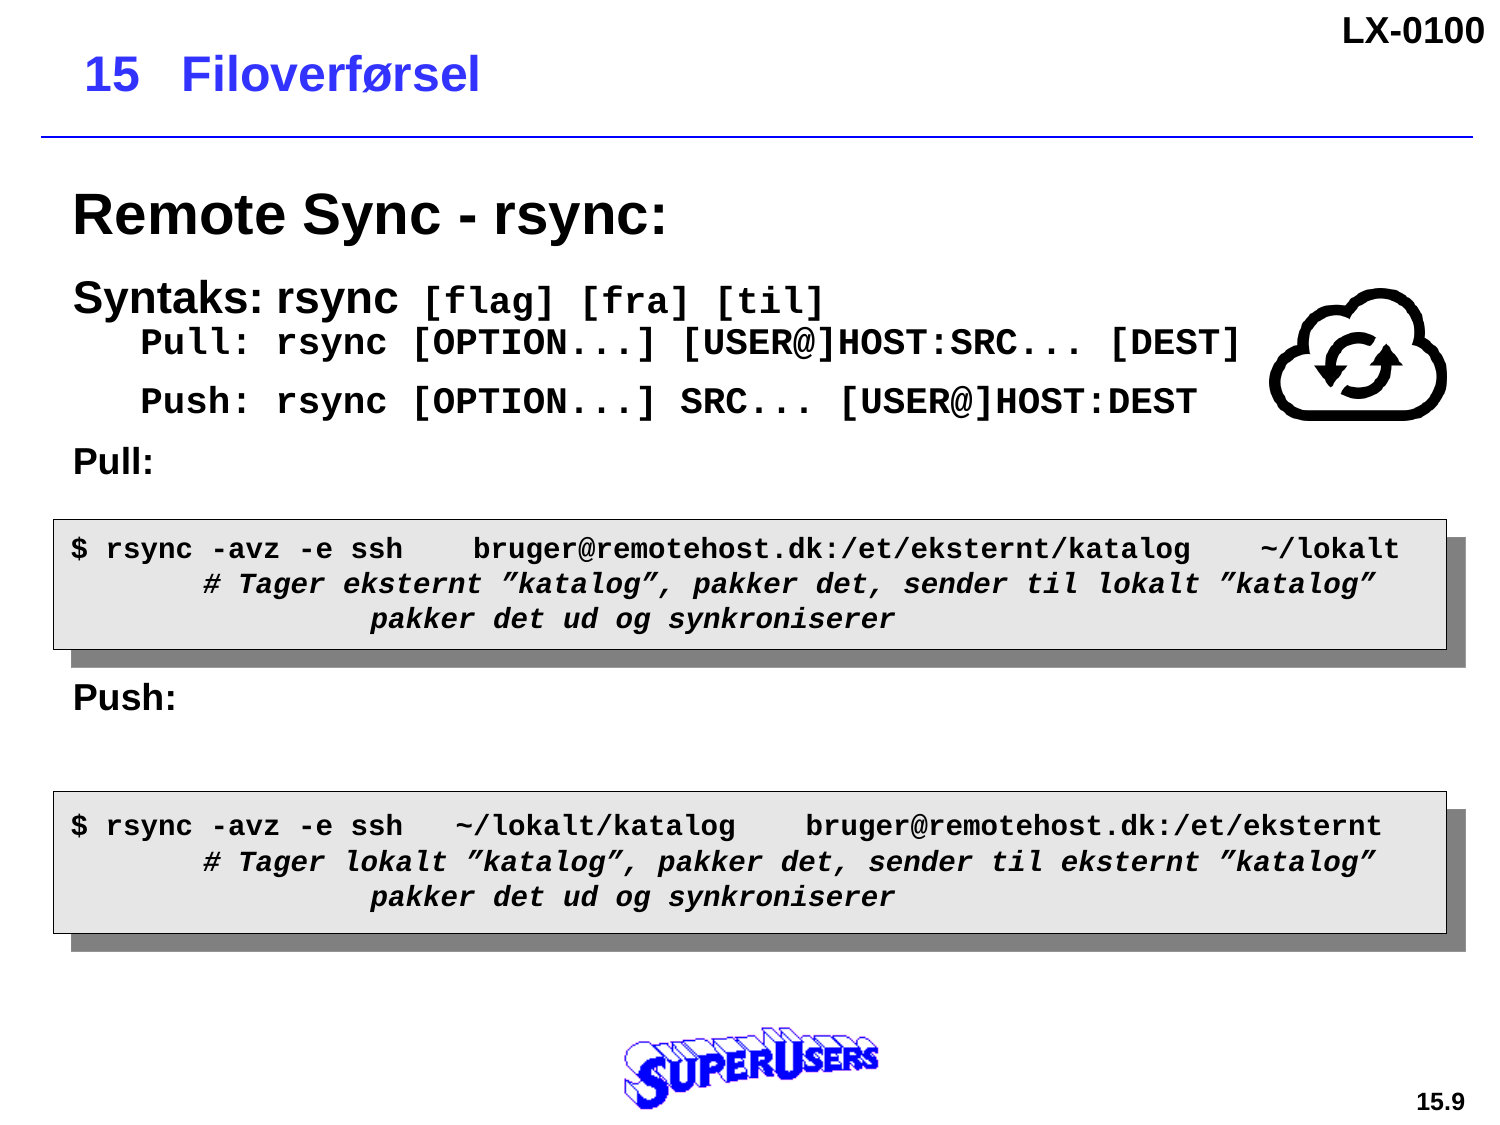

# 15 Filoverførsel
Remote Sync - rsync:
Syntaks: rsync [flag] [fra] [til]
 Pull: rsync [OPTION...] [USER@]HOST:SRC... [DEST]
 Push: rsync [OPTION...] SRC... [USER@]HOST:DEST
Pull:
Push:
 $ rsync -avz -e ssh bruger@remotehost.dk:/et/eksternt/katalog ~/lokalt
	# Tager eksternt ”katalog”, pakker det, sender til lokalt ”katalog”
		 pakker det ud og synkroniserer
 $ rsync -avz -e ssh ~/lokalt/katalog bruger@remotehost.dk:/et/eksternt
	# Tager lokalt ”katalog”, pakker det, sender til eksternt ”katalog”
		 pakker det ud og synkroniserer